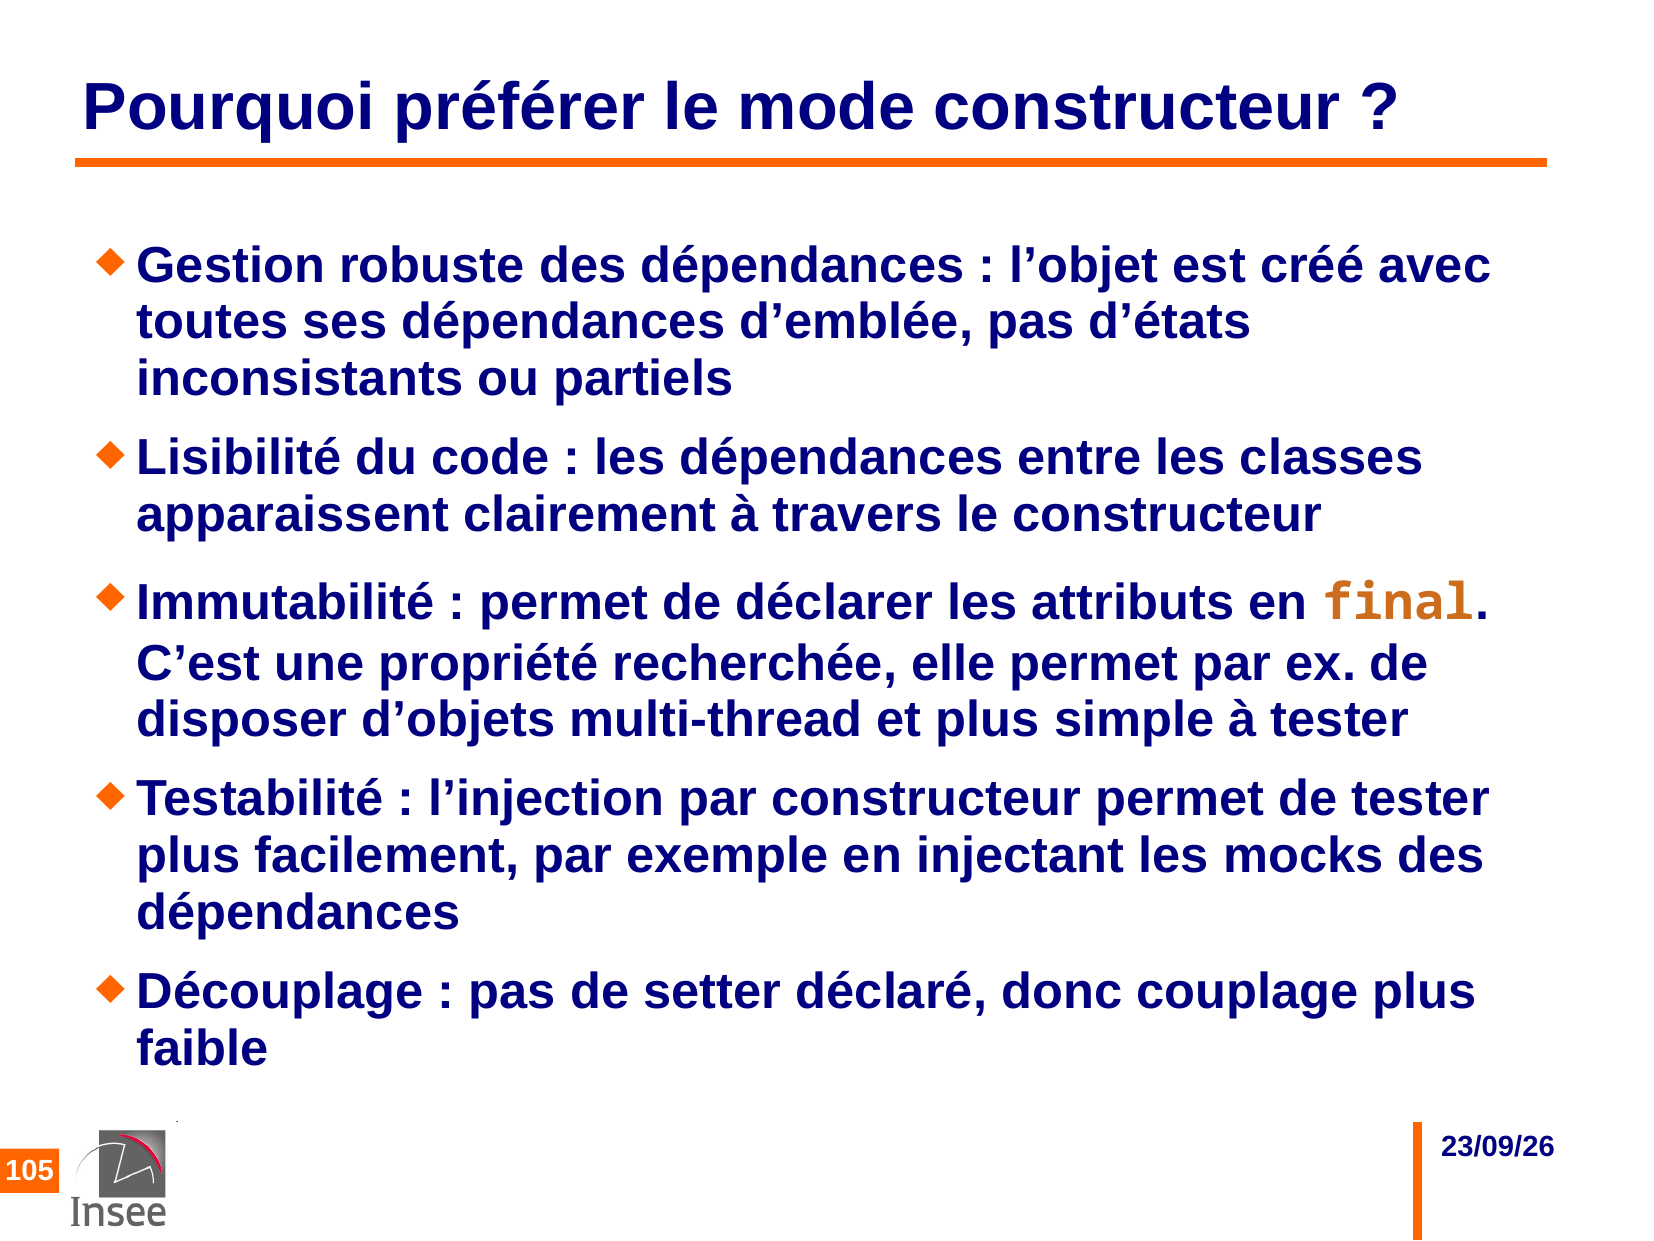

# Pourquoi préférer le mode constructeur ?
Gestion robuste des dépendances : l’objet est créé avec toutes ses dépendances d’emblée, pas d’états inconsistants ou partiels
Lisibilité du code : les dépendances entre les classes apparaissent clairement à travers le constructeur
Immutabilité : permet de déclarer les attributs en final. C’est une propriété recherchée, elle permet par ex. de disposer d’objets multi-thread et plus simple à tester
Testabilité : l’injection par constructeur permet de tester plus facilement, par exemple en injectant les mocks des dépendances
Découplage : pas de setter déclaré, donc couplage plus faible
105